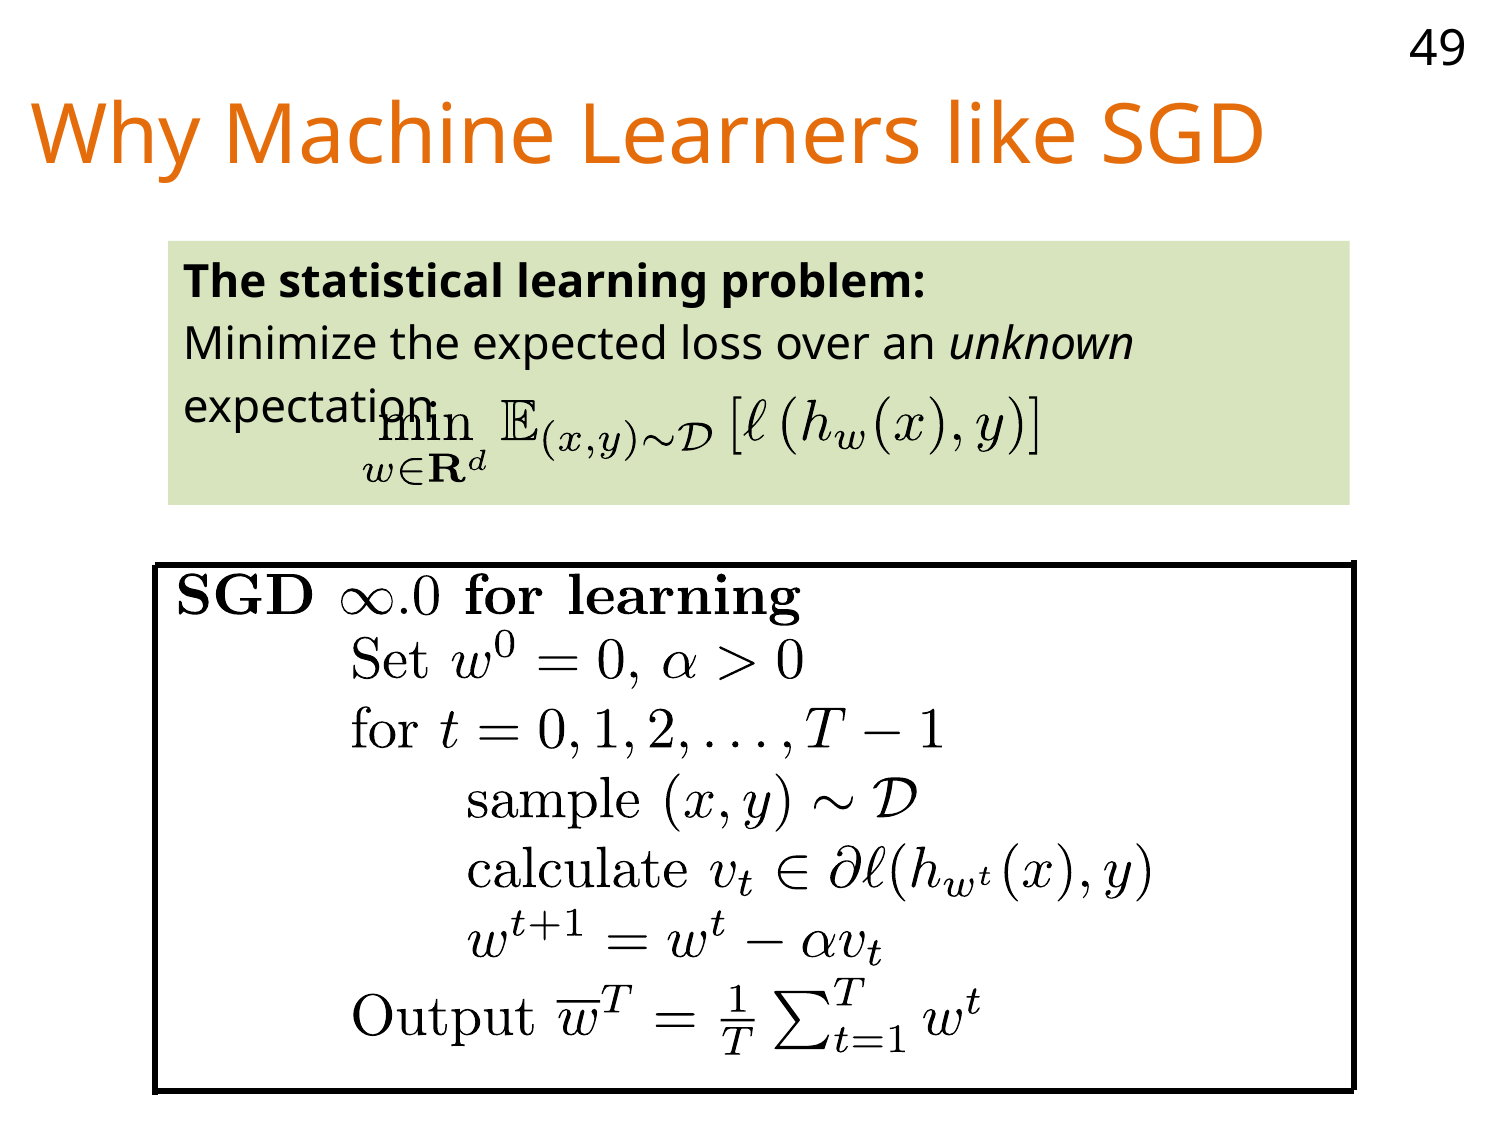

Why Machine Learners like SGD
The statistical learning problem:
Minimize the expected loss over an unknown expectation